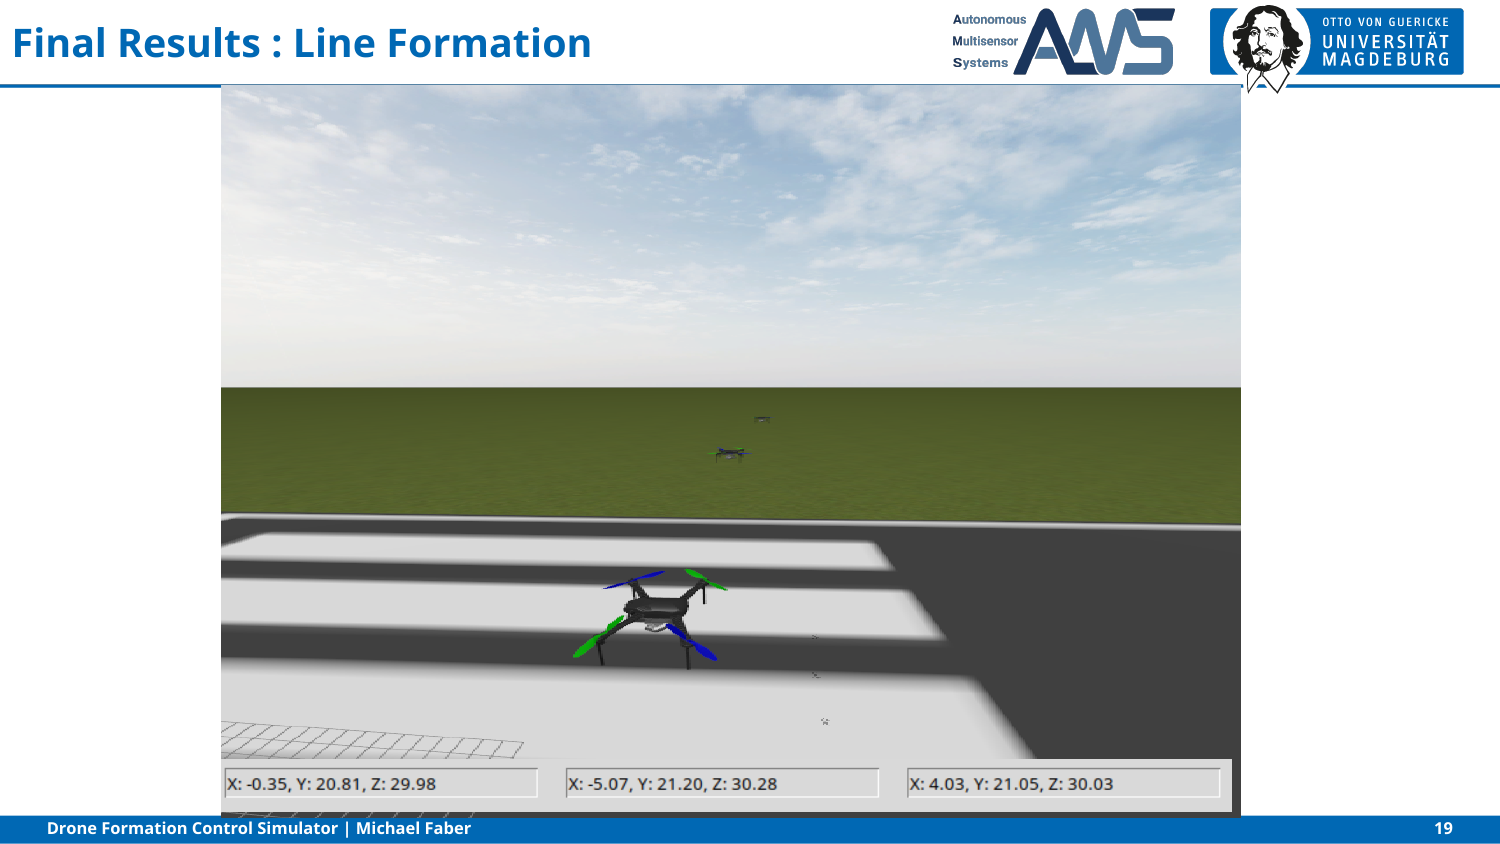

# Final Results : Line Formation
Drone Formation Control Simulator | Michael Faber
19